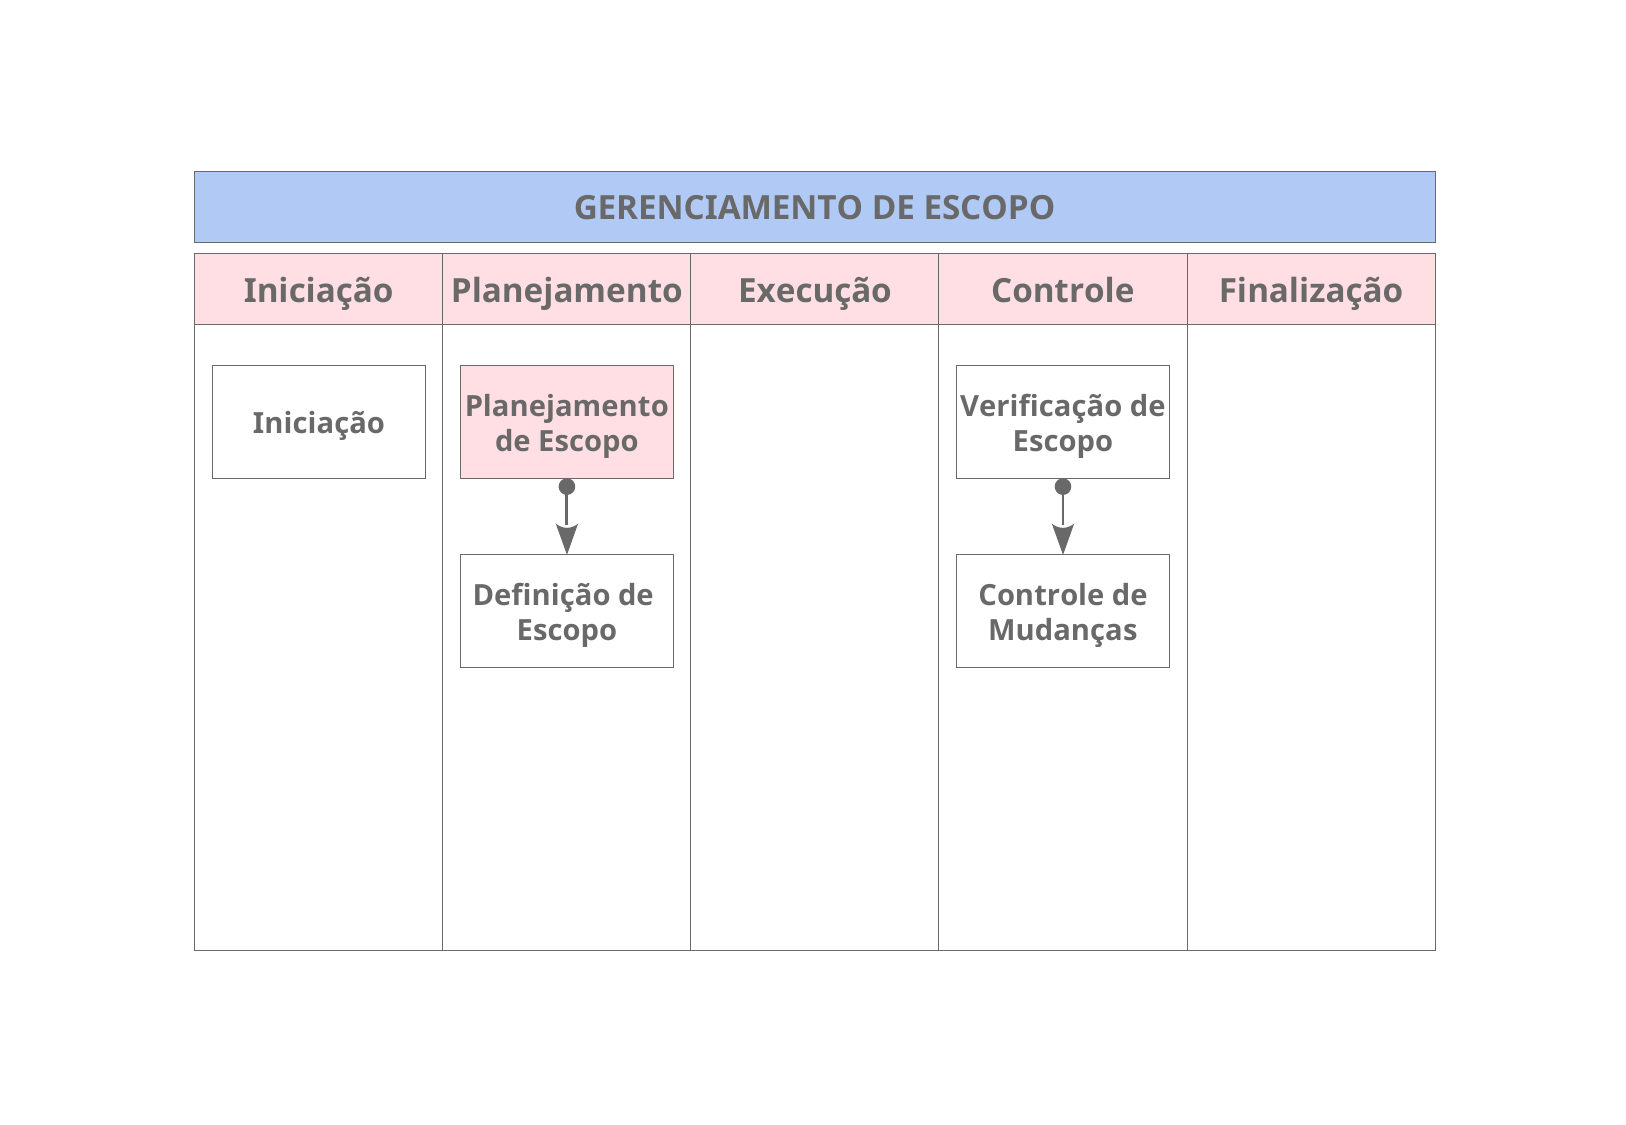

GERENCIAMENTO DE ESCOPO
Iniciação
Planejamento
Execução
Controle
Finalização
Iniciação
Planejamento
de Escopo
Verificação de
Escopo
Definição de
Escopo
Controle de
Mudanças